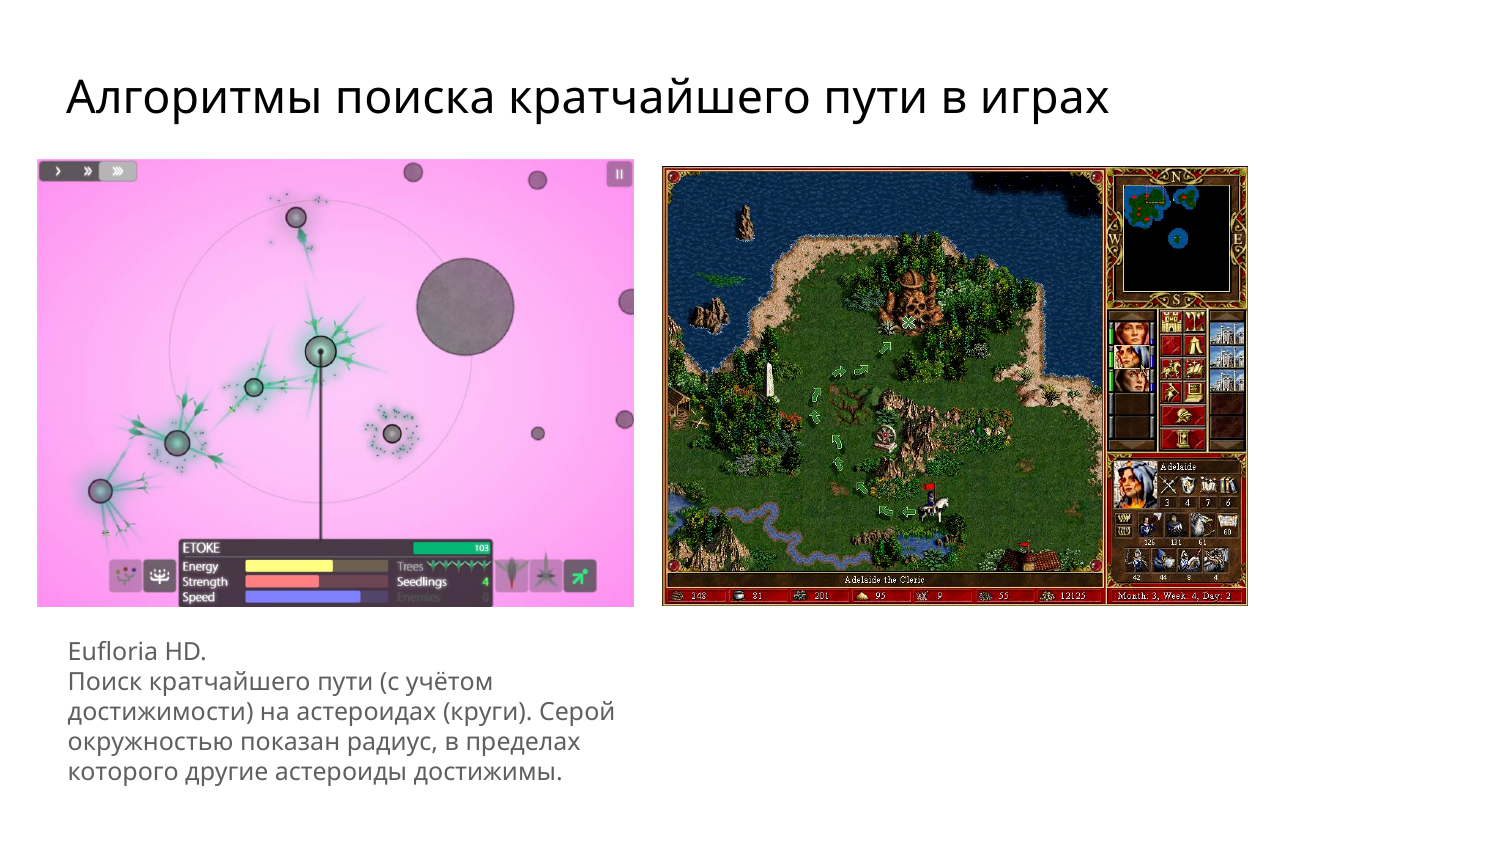

# Алгоритмы поиска кратчайшего пути в играх
Eufloria HD.
Поиск кратчайшего пути (с учётом достижимости) на астероидах (круги). Серой окружностью показан радиус, в пределах которого другие астероиды достижимы.